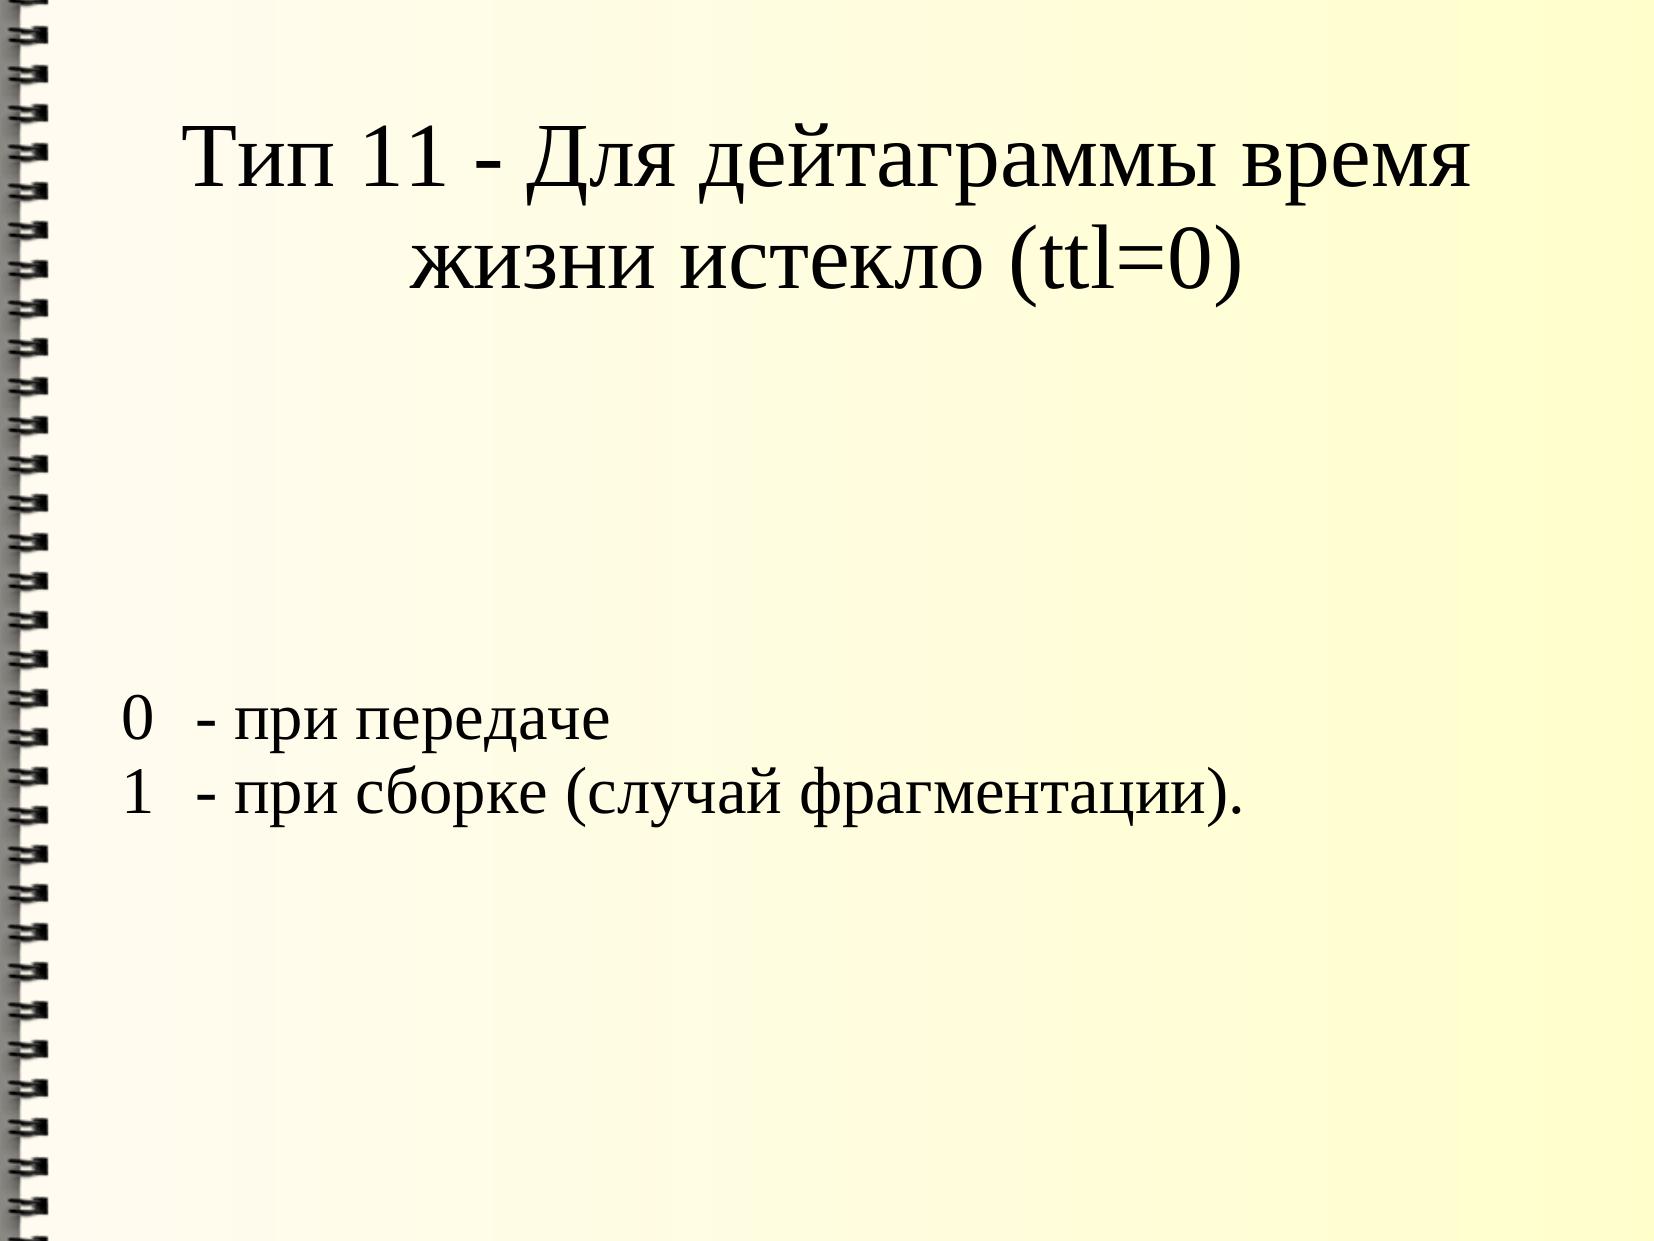

Тип 11 - Для дейтаграммы время жизни истекло (ttl=0)
# 0	- при передаче
1	- при сборке (случай фрагментации).